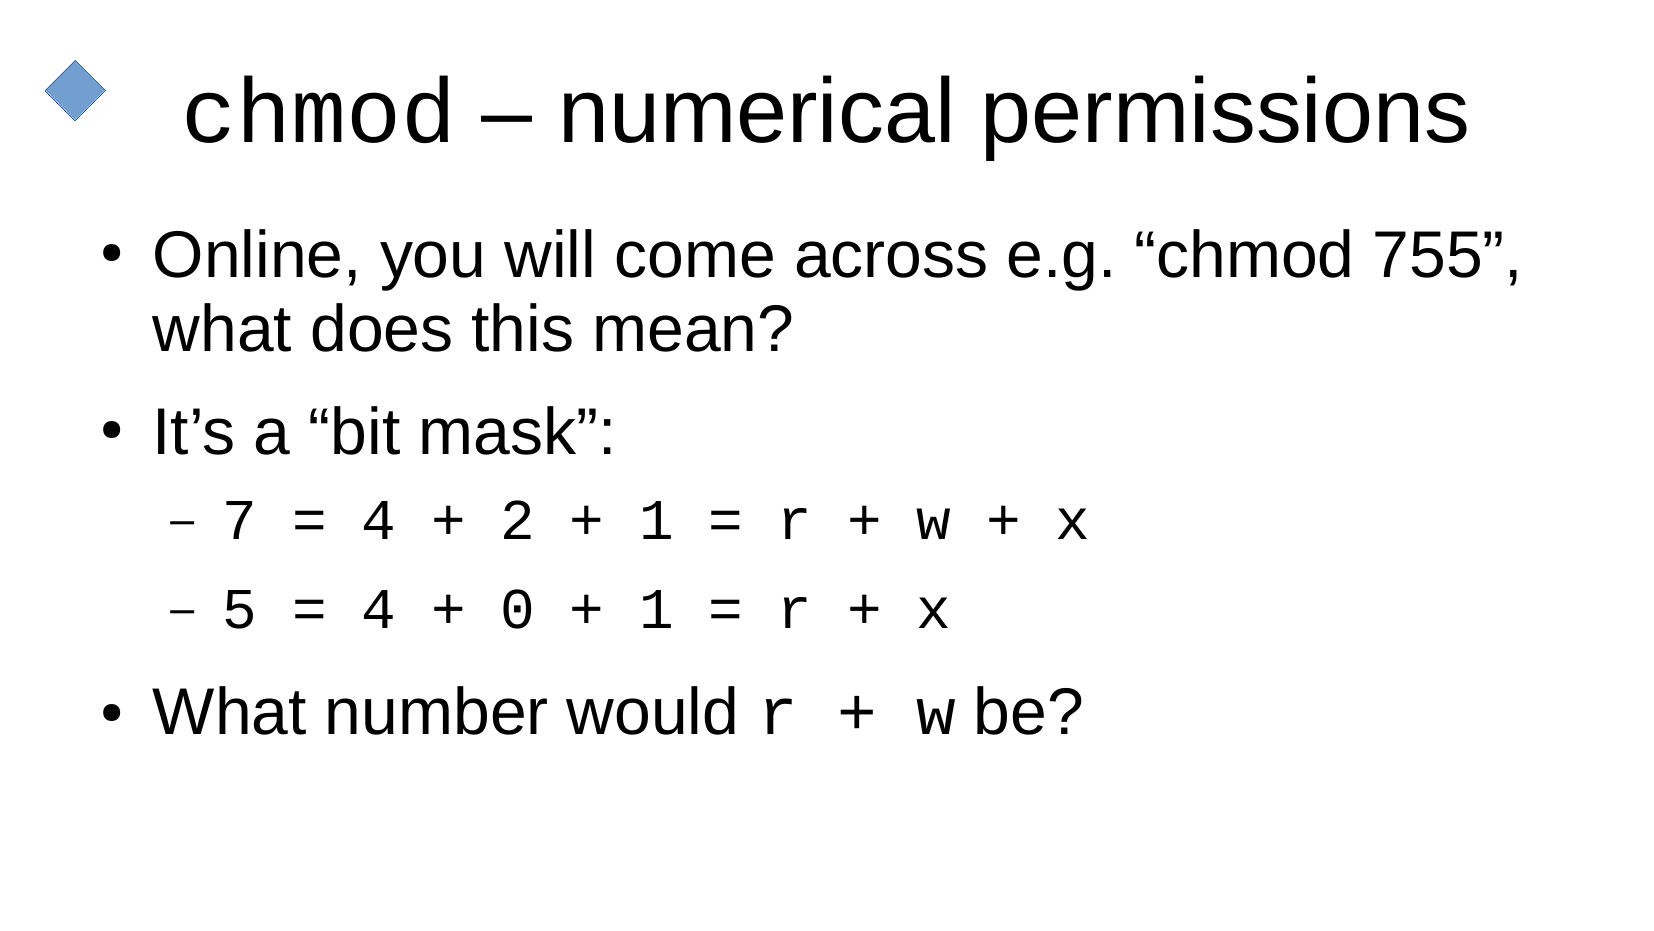

# chmod – numerical permissions
Online, you will come across e.g. “chmod 755”, what does this mean?
It’s a “bit mask”:
7 = 4 + 2 + 1 = r + w + x
5 = 4 + 0 + 1 = r + x
What number would r + w be?